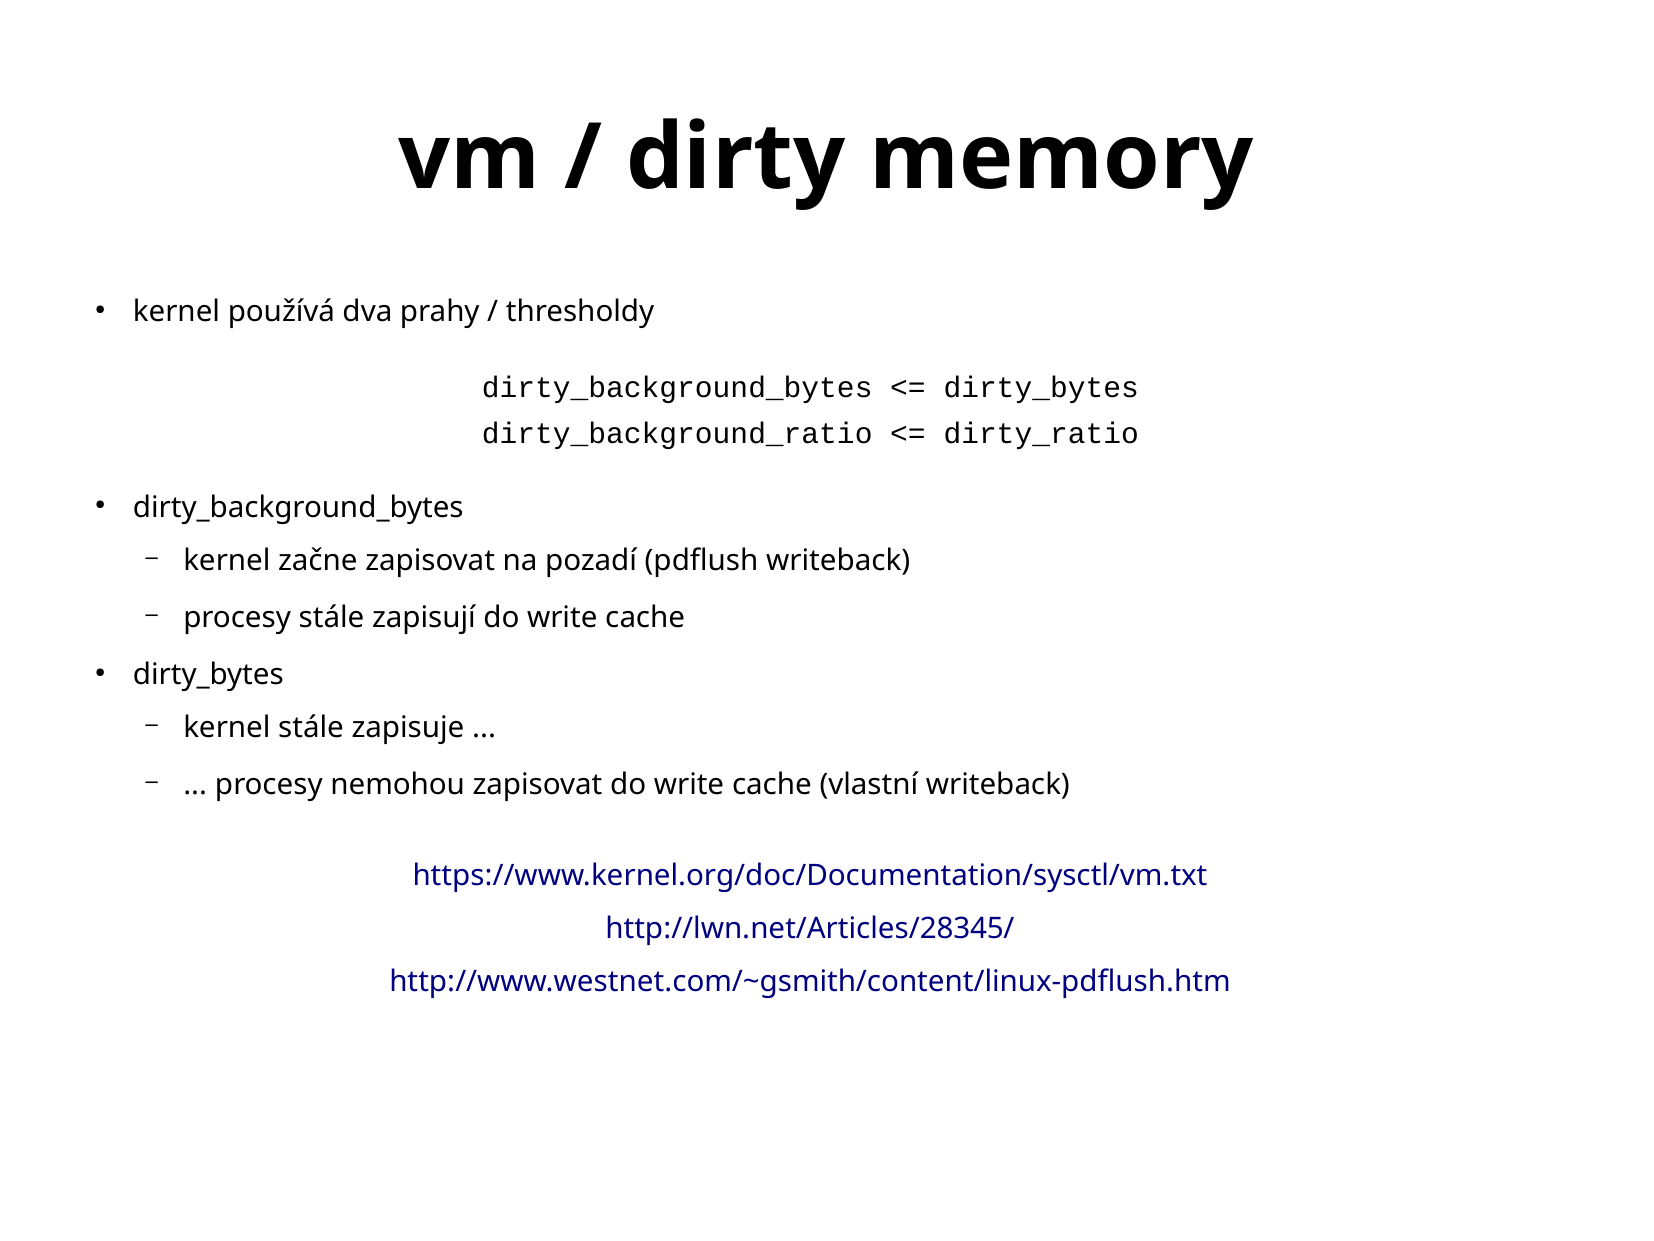

# vm / dirty memory
kernel používá dva prahy / thresholdy
dirty_background_bytes <= dirty_bytes
dirty_background_ratio <= dirty_ratio
dirty_background_bytes
kernel začne zapisovat na pozadí (pdflush writeback)
procesy stále zapisují do write cache
dirty_bytes
kernel stále zapisuje ...
... procesy nemohou zapisovat do write cache (vlastní writeback)
https://www.kernel.org/doc/Documentation/sysctl/vm.txt
http://lwn.net/Articles/28345/
http://www.westnet.com/~gsmith/content/linux-pdflush.htm